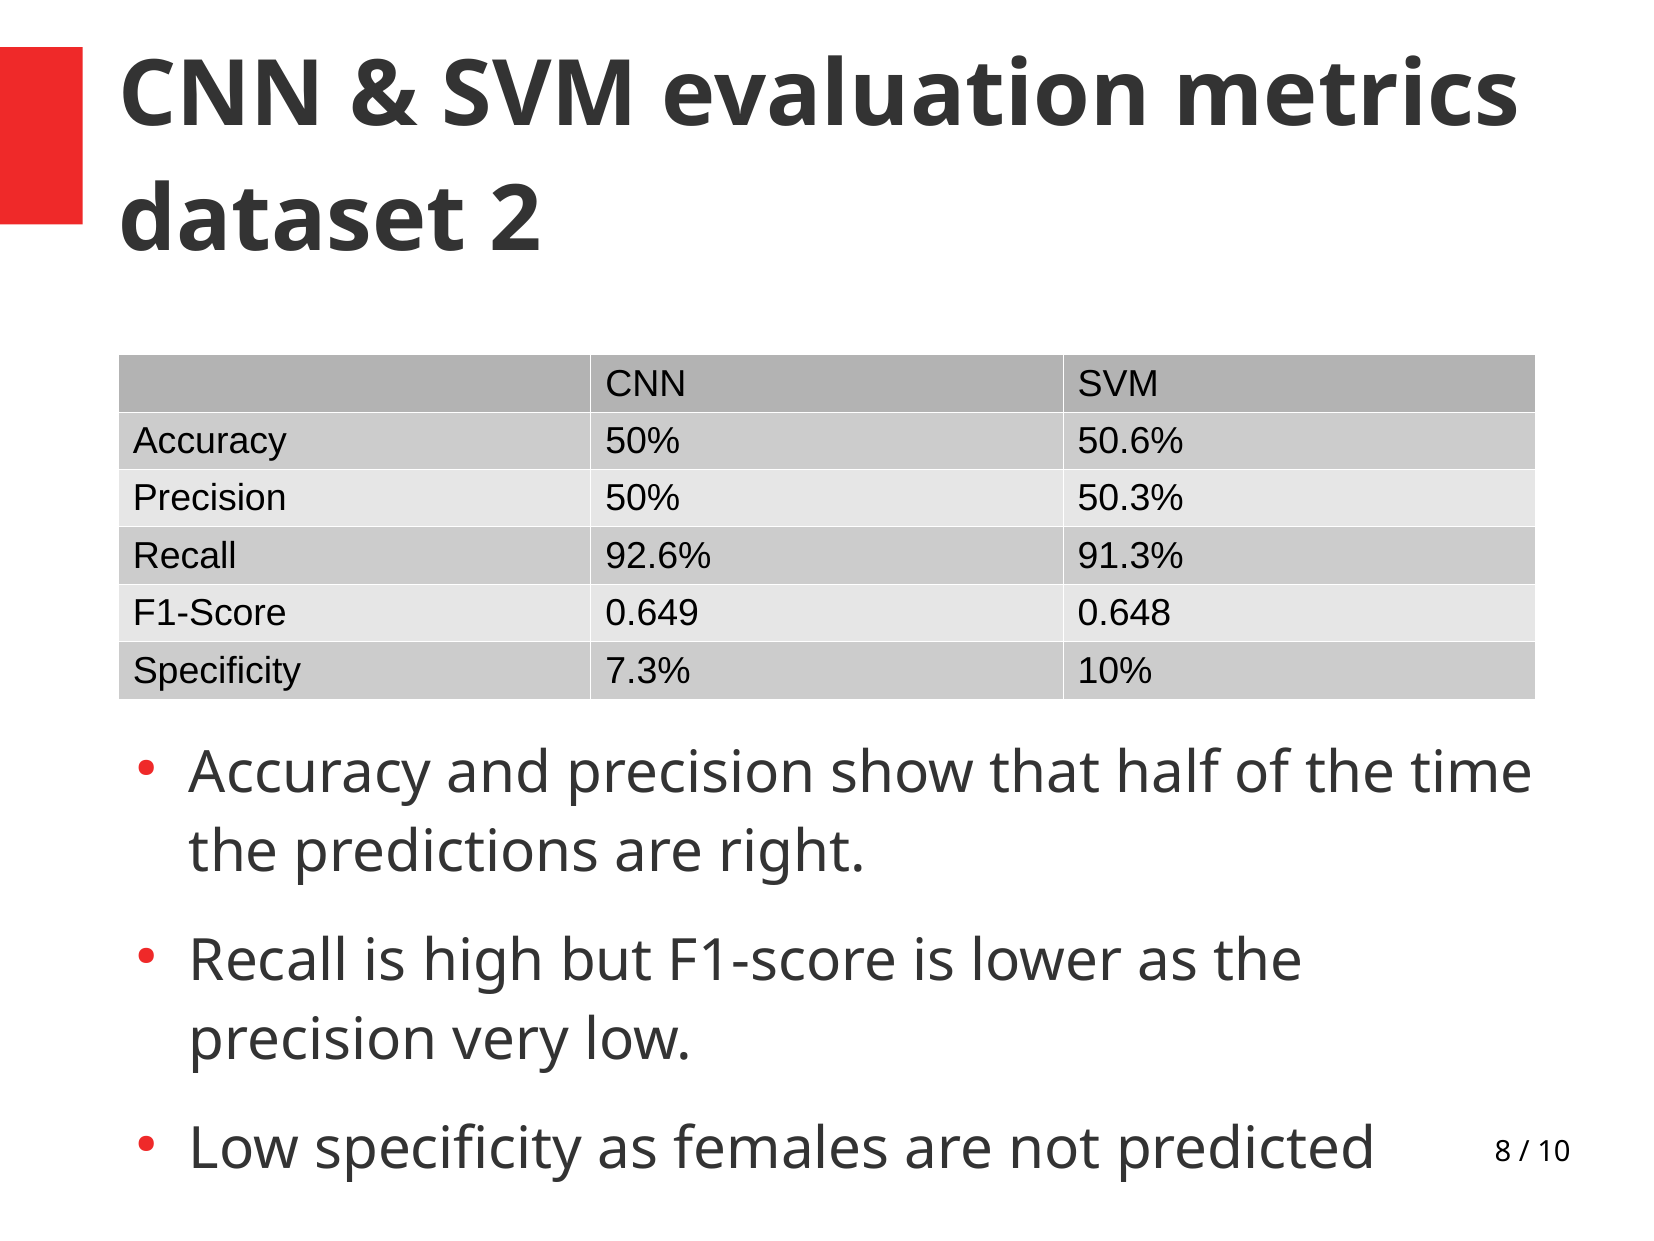

# CNN & SVM evaluation metrics dataset 2
| | CNN | SVM |
| --- | --- | --- |
| Accuracy | 50% | 50.6% |
| Precision | 50% | 50.3% |
| Recall | 92.6% | 91.3% |
| F1-Score | 0.649 | 0.648 |
| Specificity | 7.3% | 10% |
Accuracy and precision show that half of the time the predictions are right.
Recall is high but F1-score is lower as the precision very low.
Low specificity as females are not predicted
8